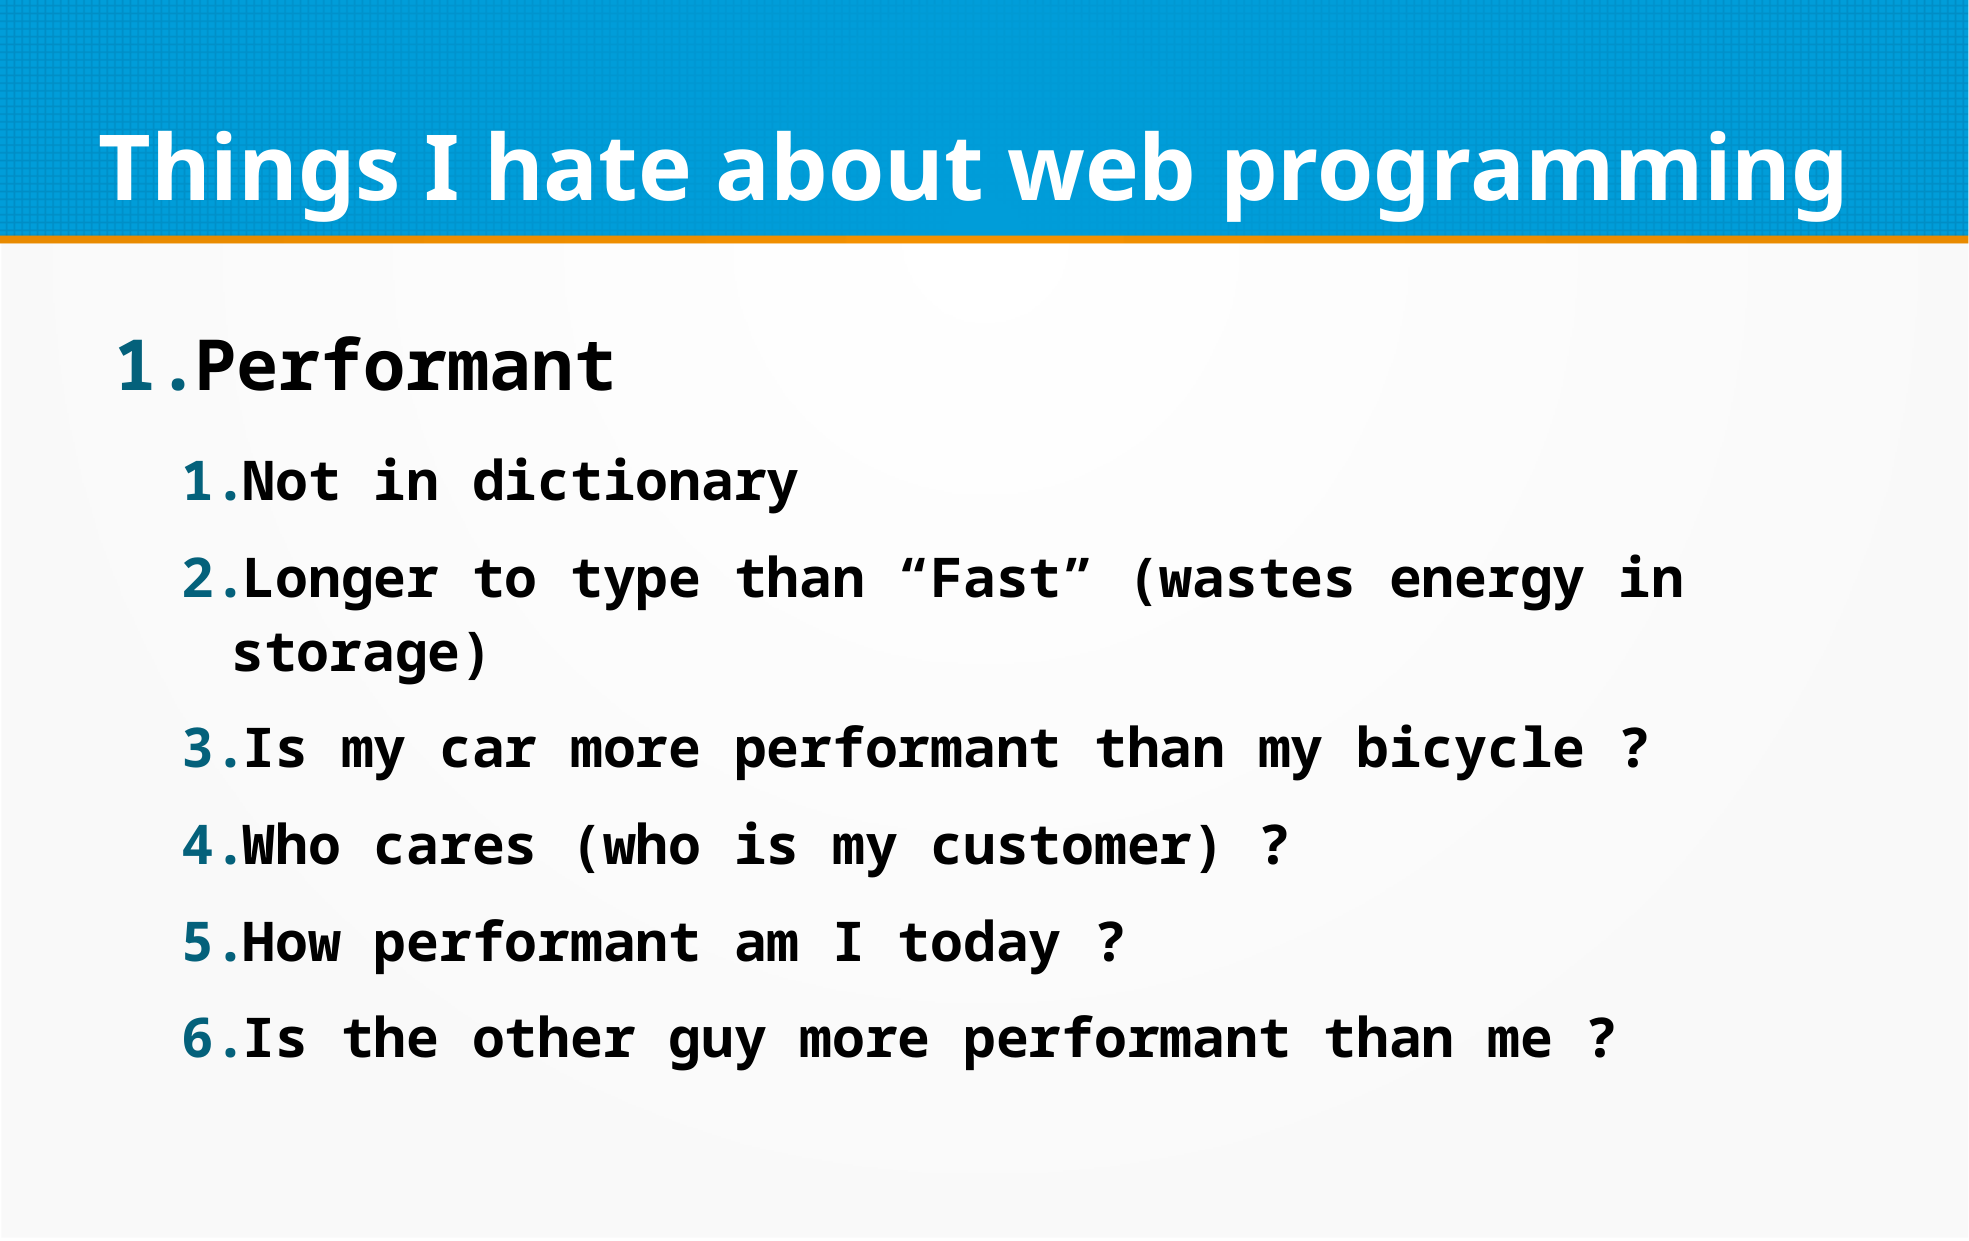

# Things I hate about web programming
Performant
Not in dictionary
Longer to type than “Fast” (wastes energy in storage)
Is my car more performant than my bicycle ?
Who cares (who is my customer) ?
How performant am I today ?
Is the other guy more performant than me ?